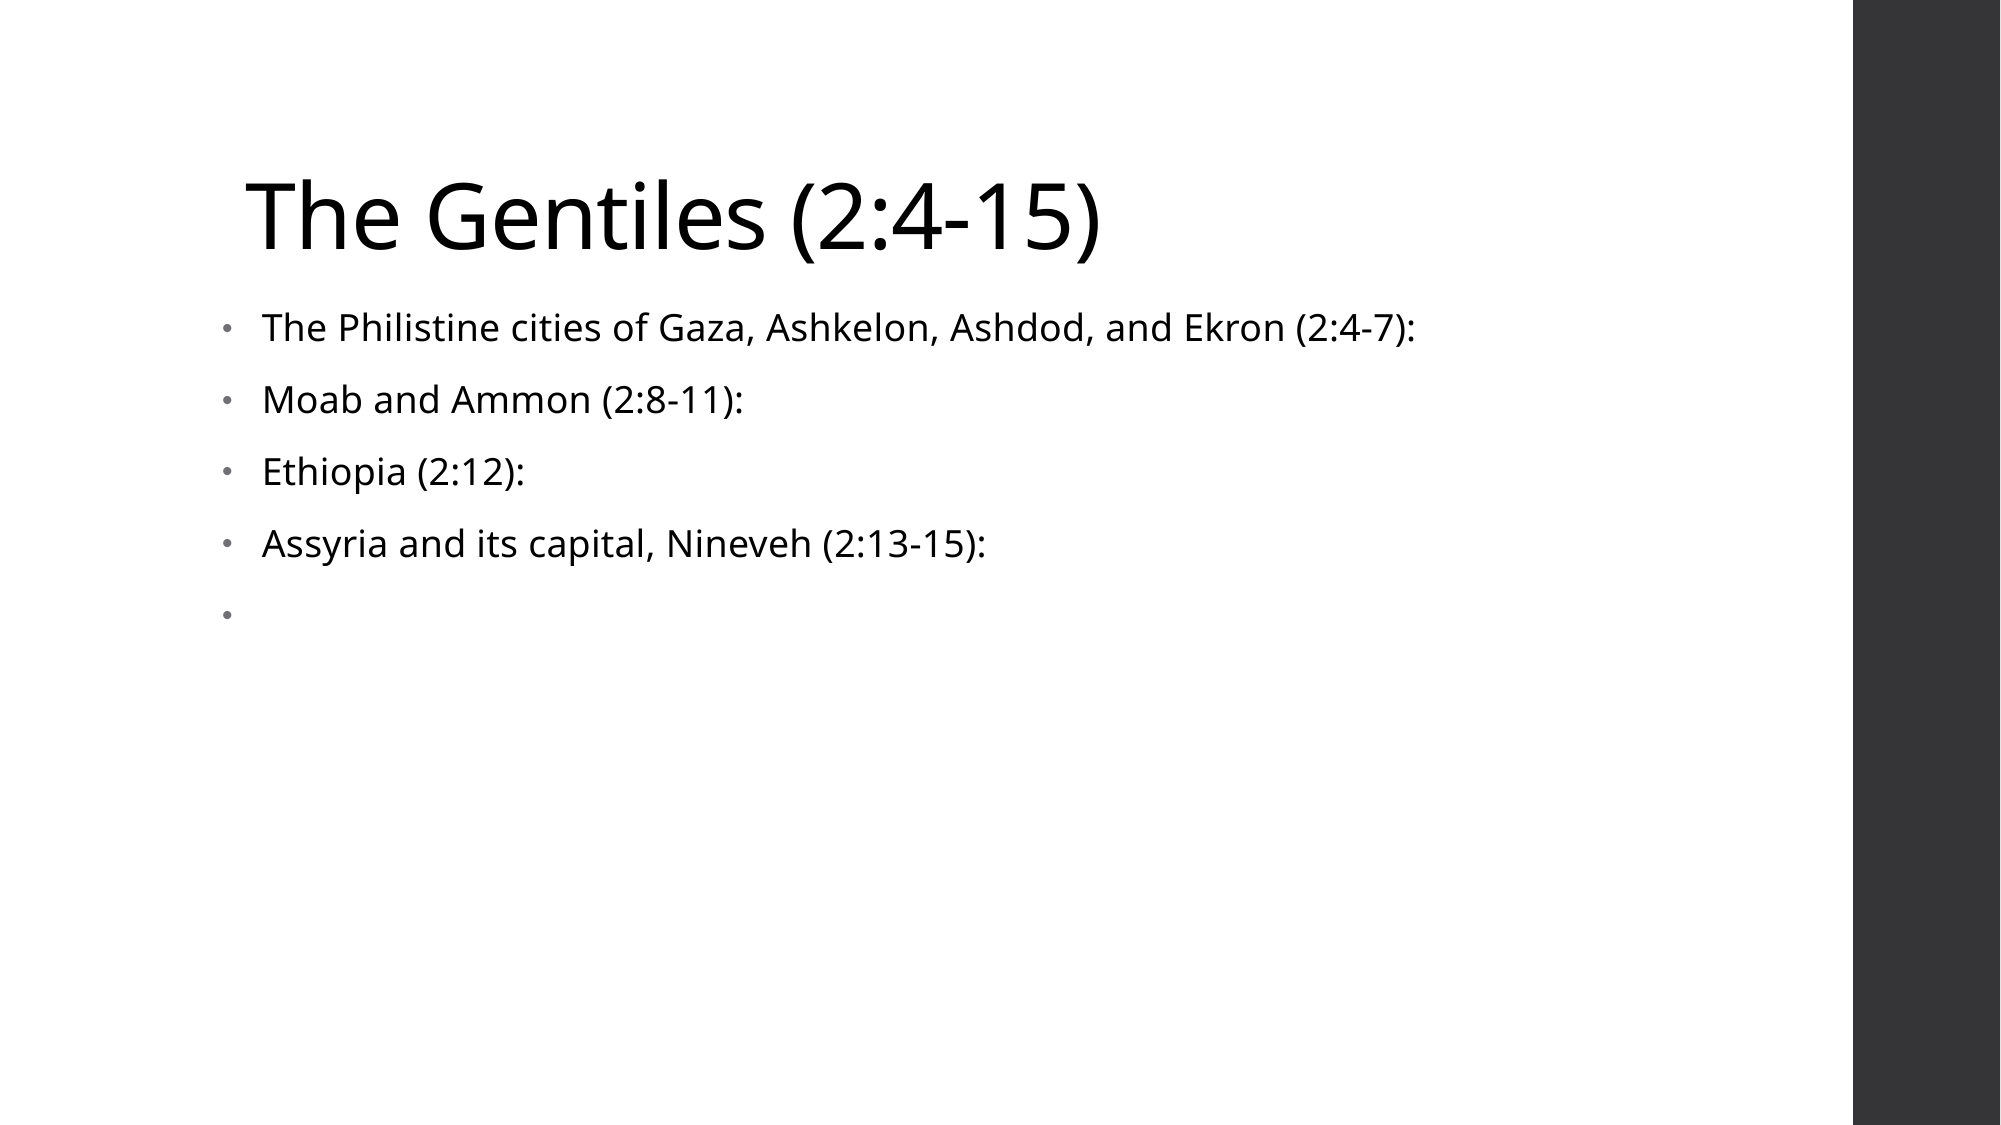

# The Gentiles (2:4-15)
 The Philistine cities of Gaza, Ashkelon, Ashdod, and Ekron (2:4-7):
 Moab and Ammon (2:8-11):
 Ethiopia (2:12):
 Assyria and its capital, Nineveh (2:13-15):